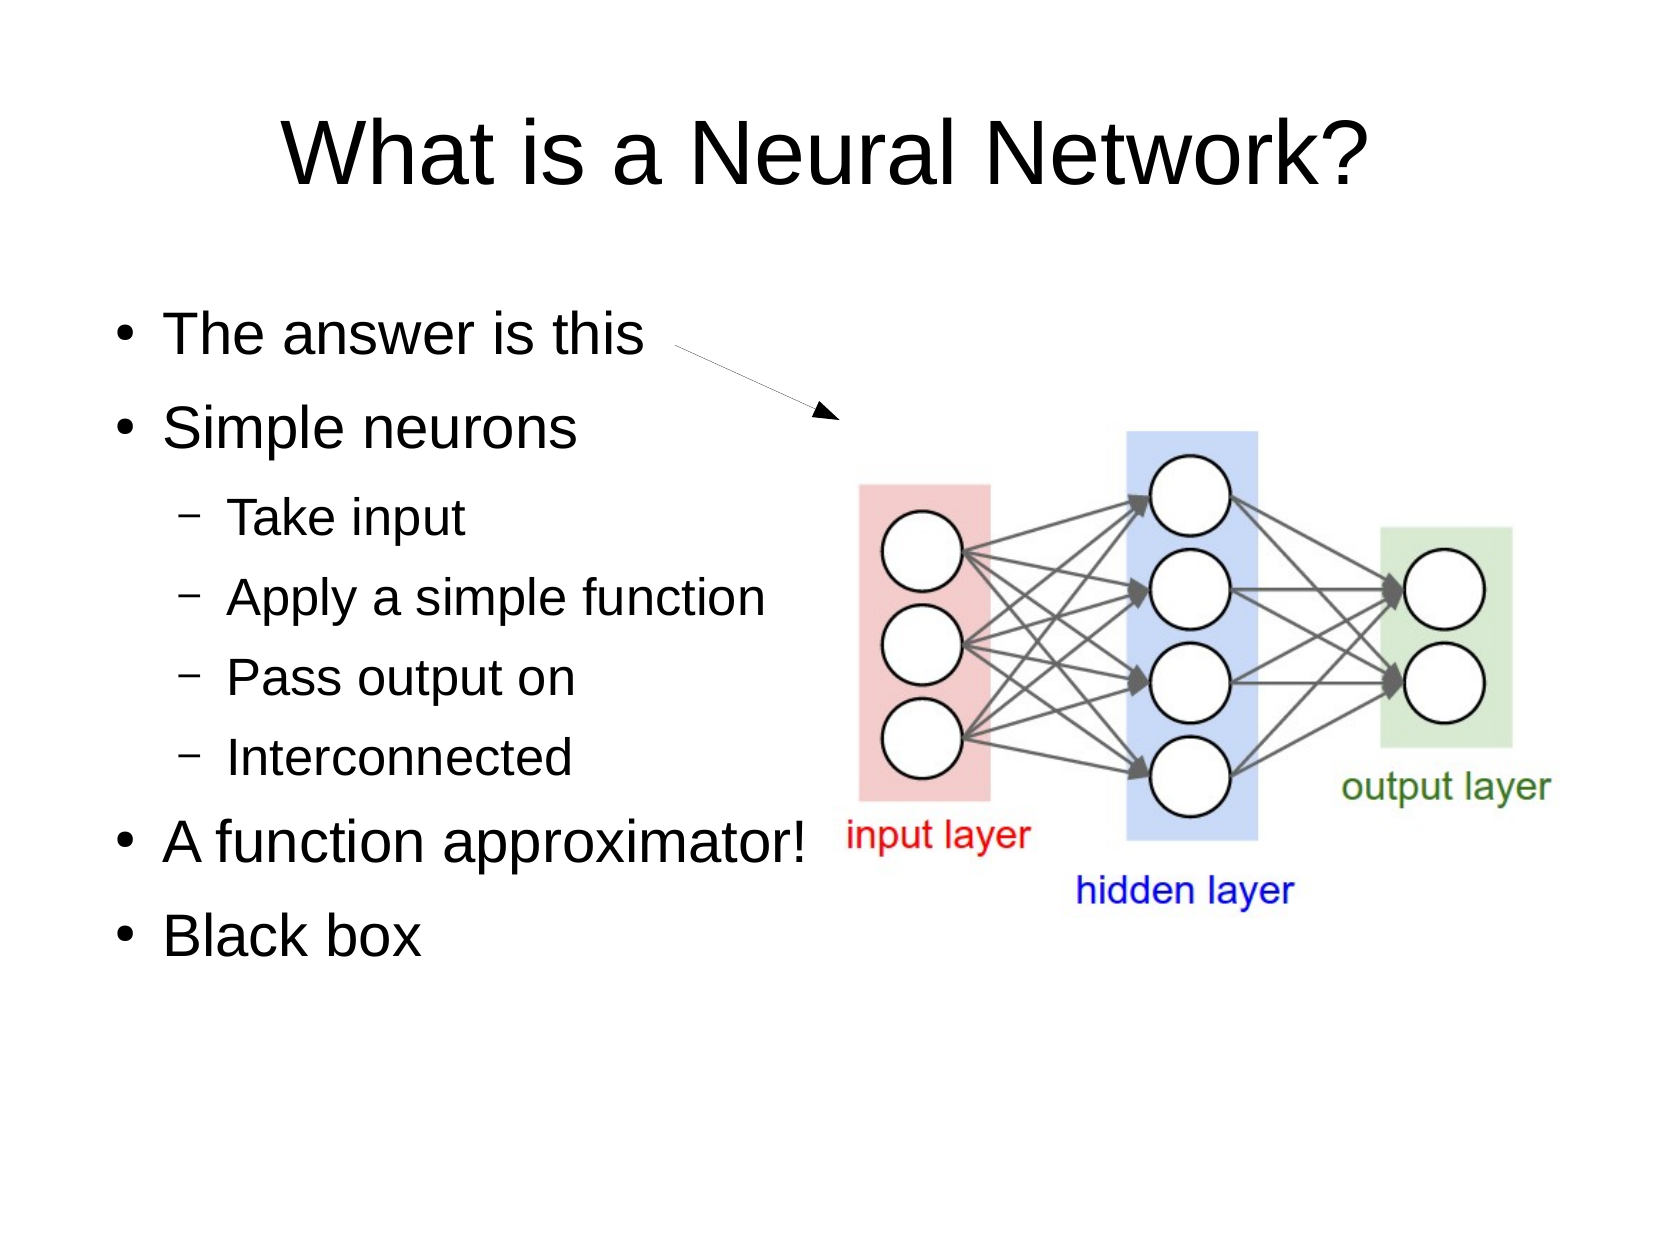

# What is a Neural Network?
The answer is this
Simple neurons
Take input
Apply a simple function
Pass output on
Interconnected
A function approximator!
Black box